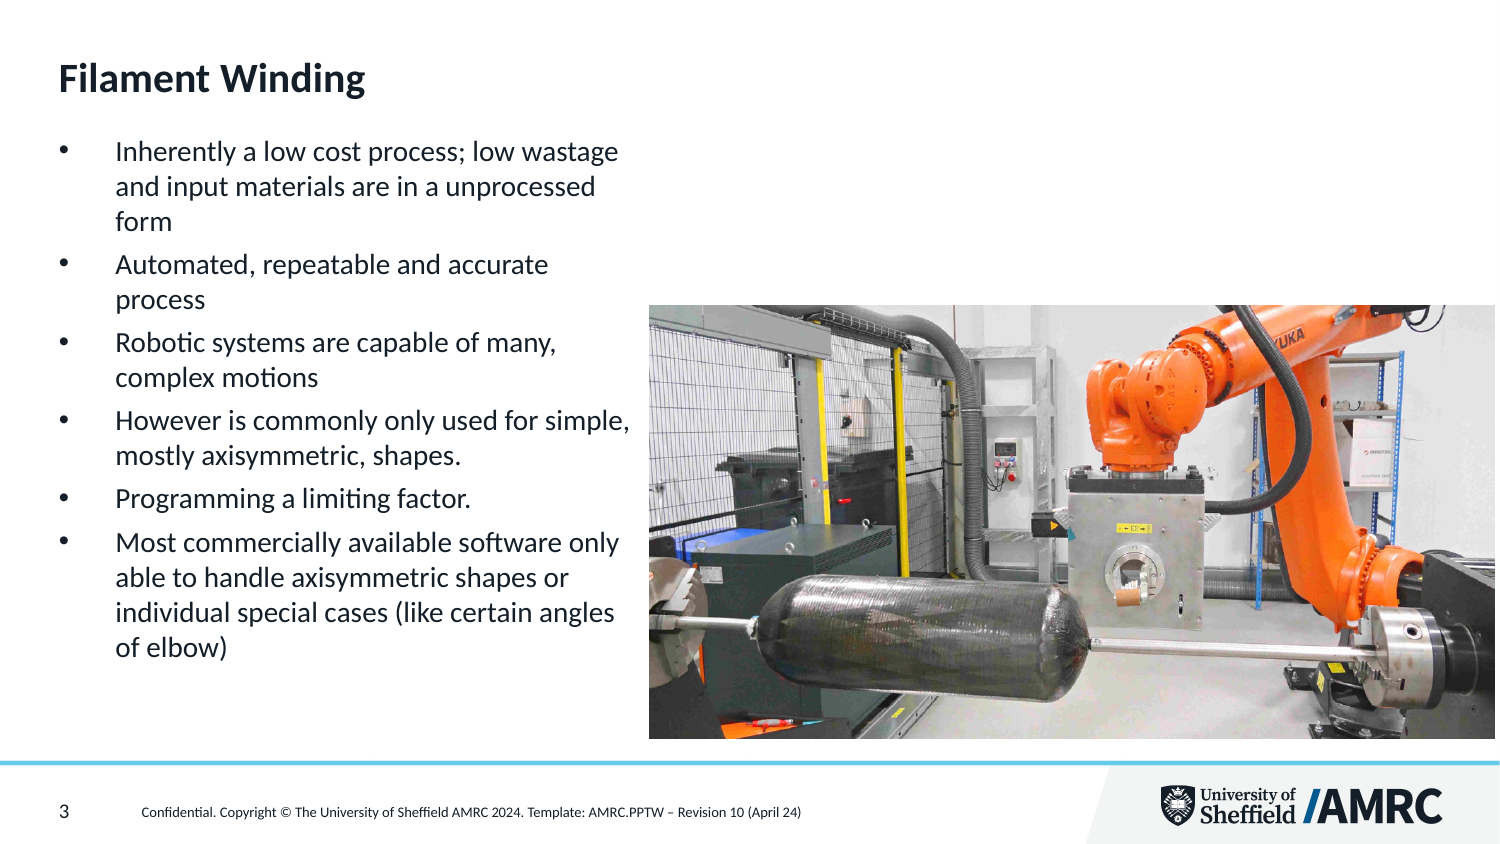

# Filament Winding
Inherently a low cost process; low wastage and input materials are in a unprocessed form
Automated, repeatable and accurate process
Robotic systems are capable of many, complex motions
However is commonly only used for simple, mostly axisymmetric, shapes.
Programming a limiting factor.
Most commercially available software only able to handle axisymmetric shapes or individual special cases (like certain angles of elbow)
3